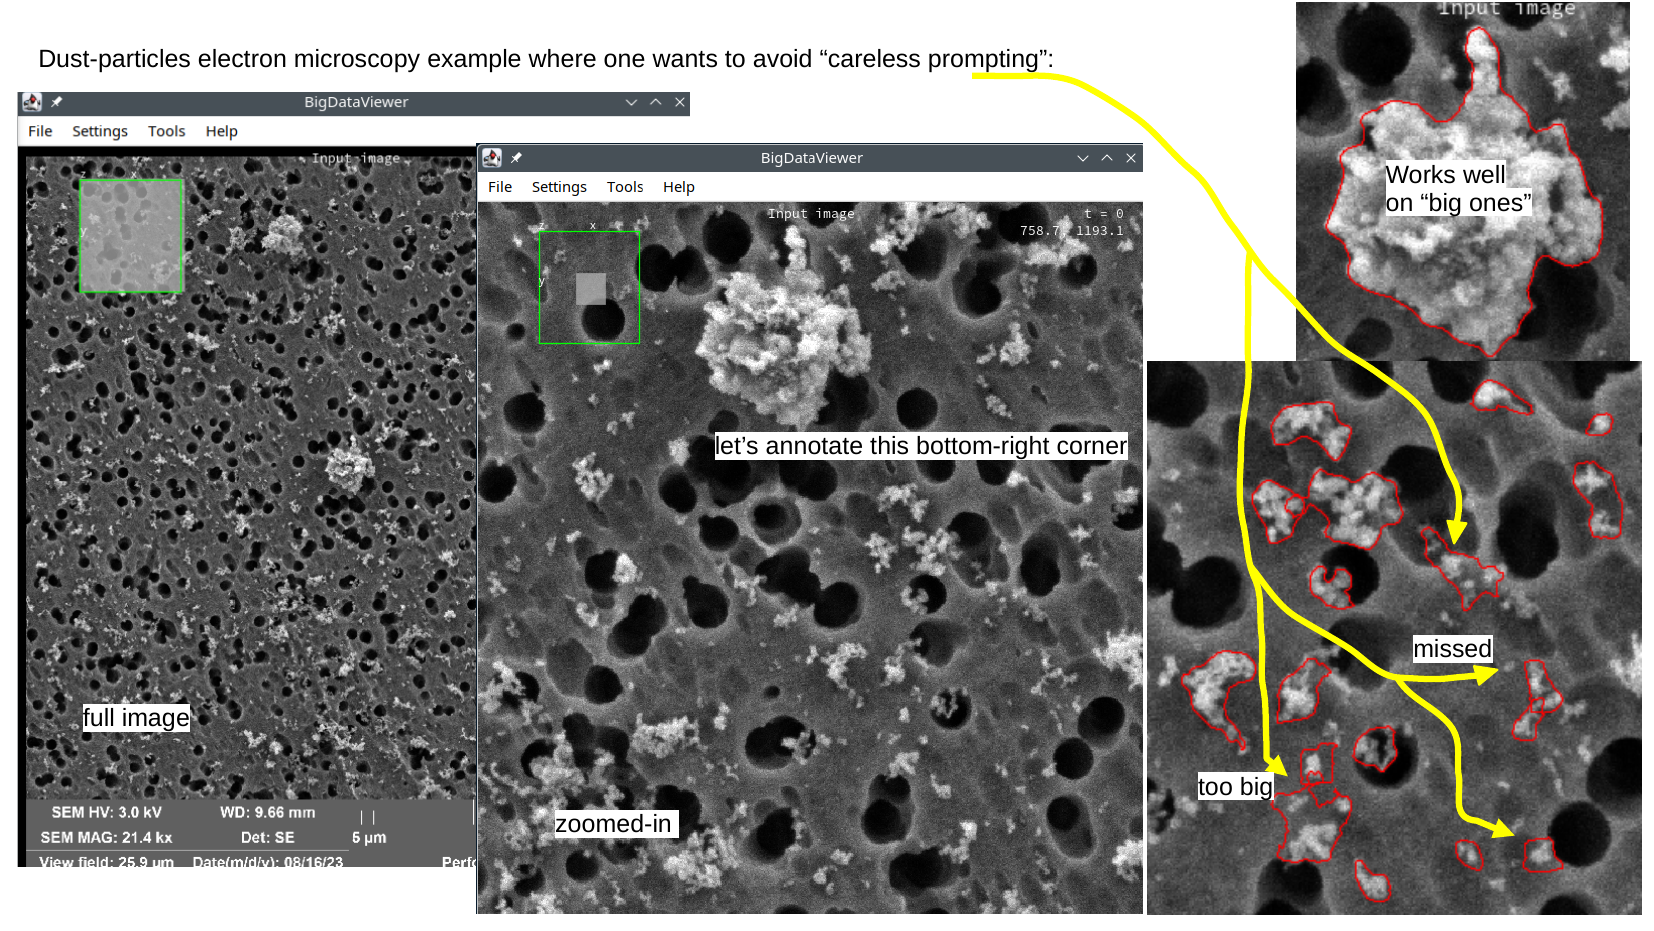

# Dust-particles electron microscopy example where one wants to avoid “careless prompting”:
Works well
on “big ones”
let’s annotate this bottom-right corner
missed
full image
too big
zoomed-in